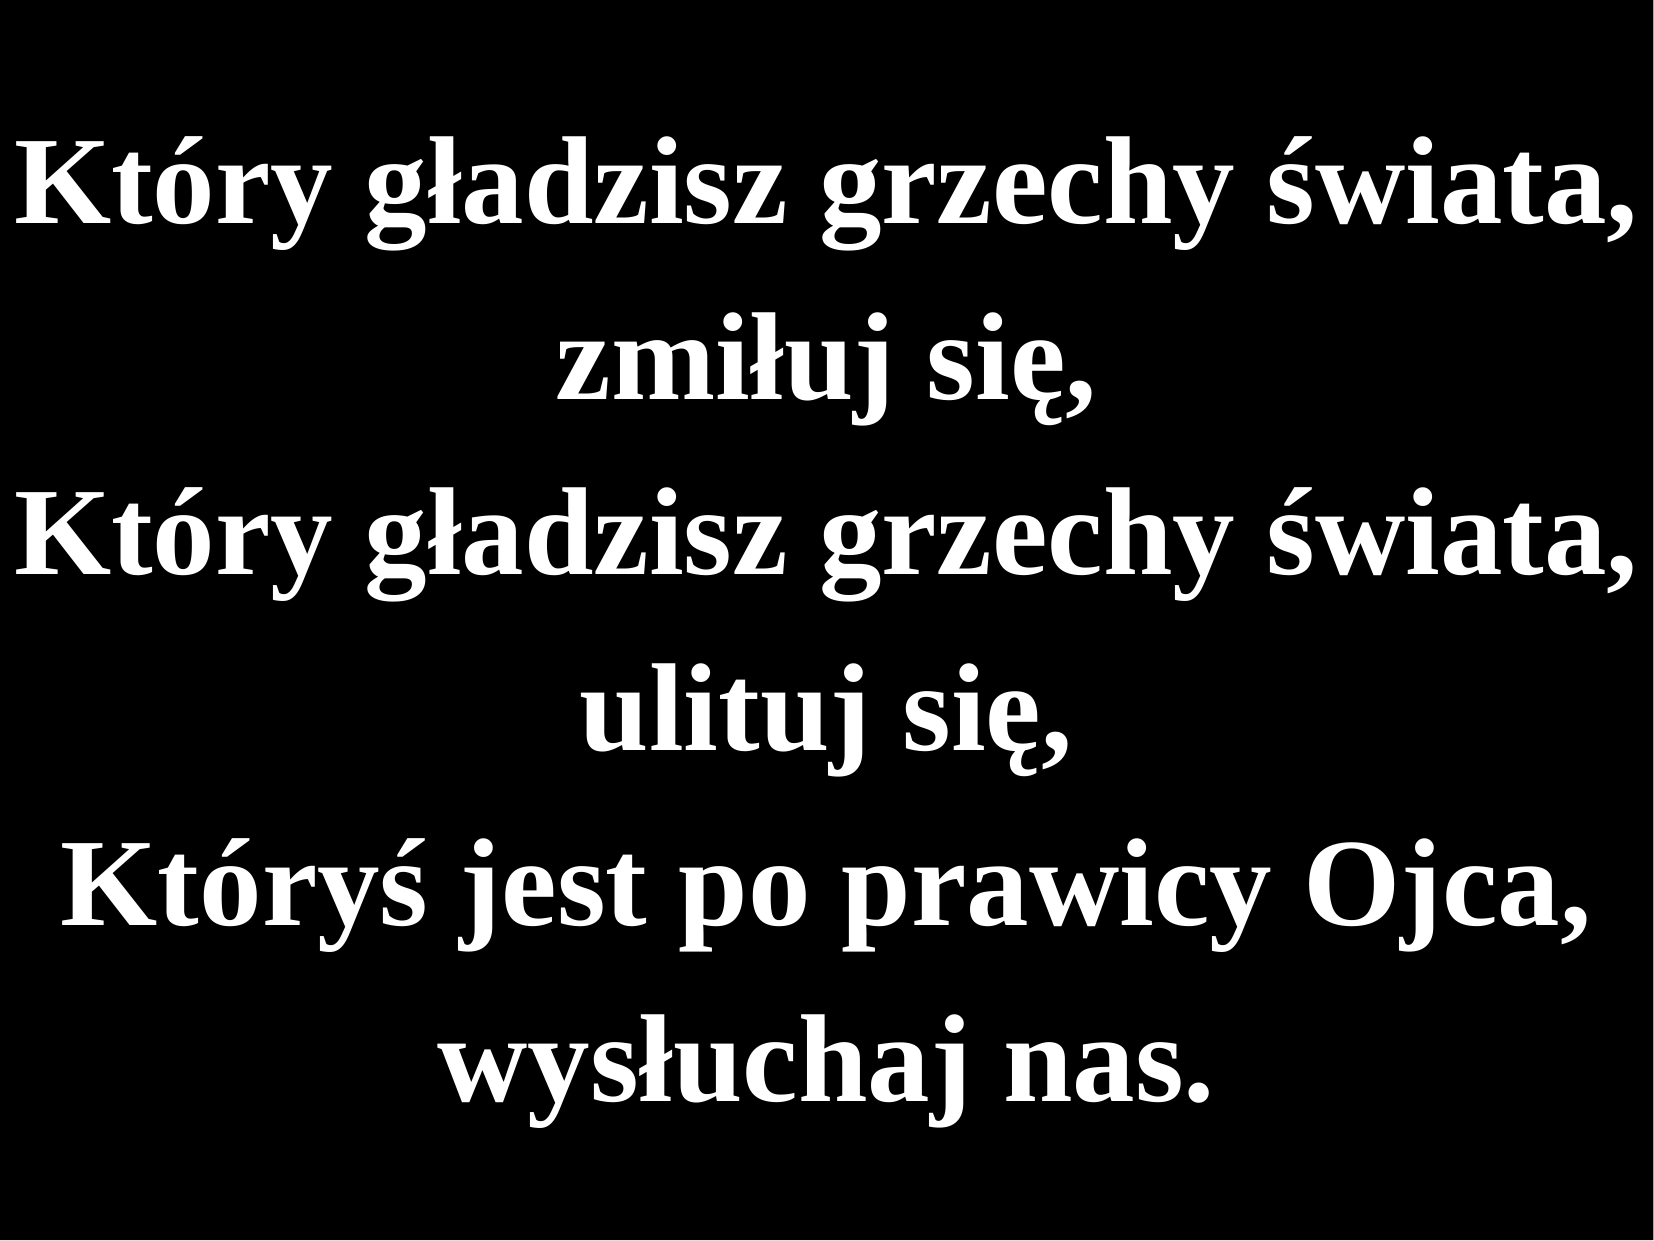

# Który gładzisz grzechy świata, ppp zmiłuj się, ppp Który gładzisz grzechy świata, ppp ulituj się, ppp Któryś jest po prawicy Ojca, ppp wysłuchaj nas.